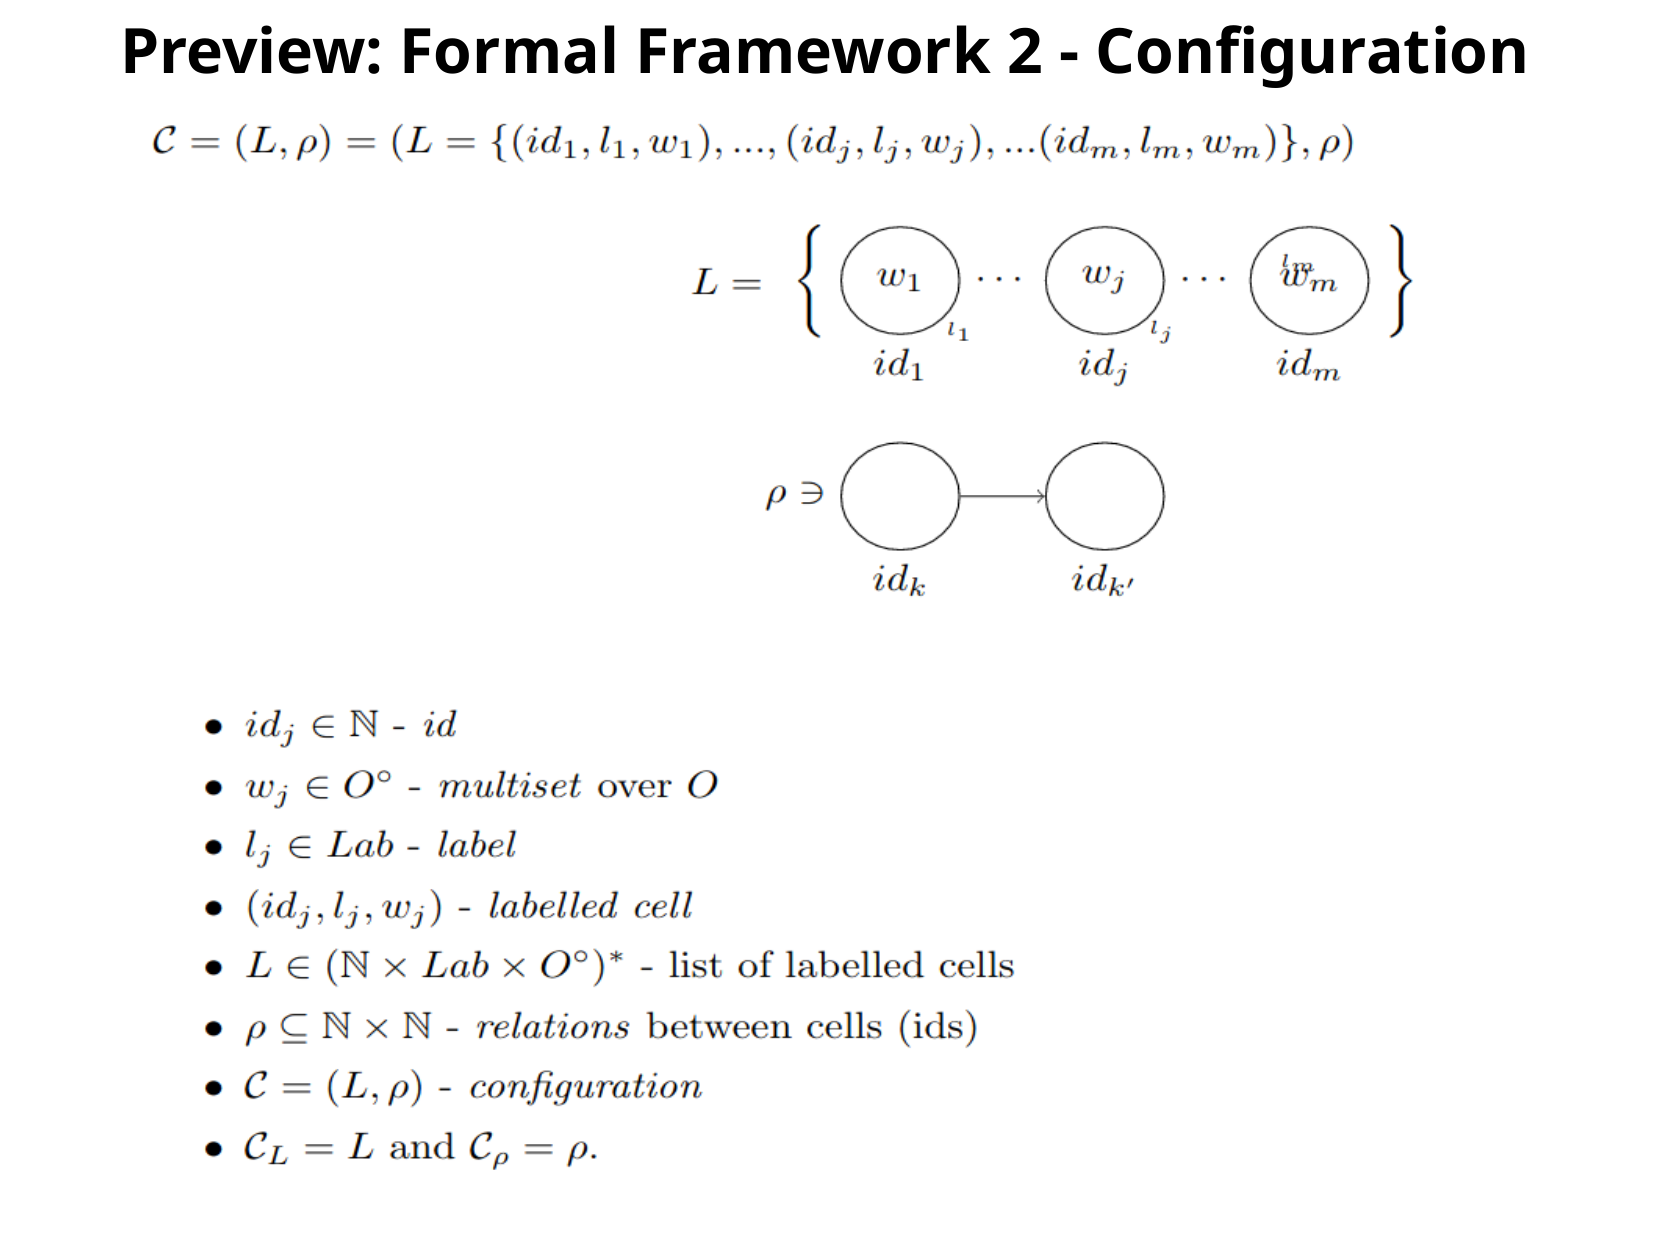

# Preview: Formal Framework 2 - Configuration